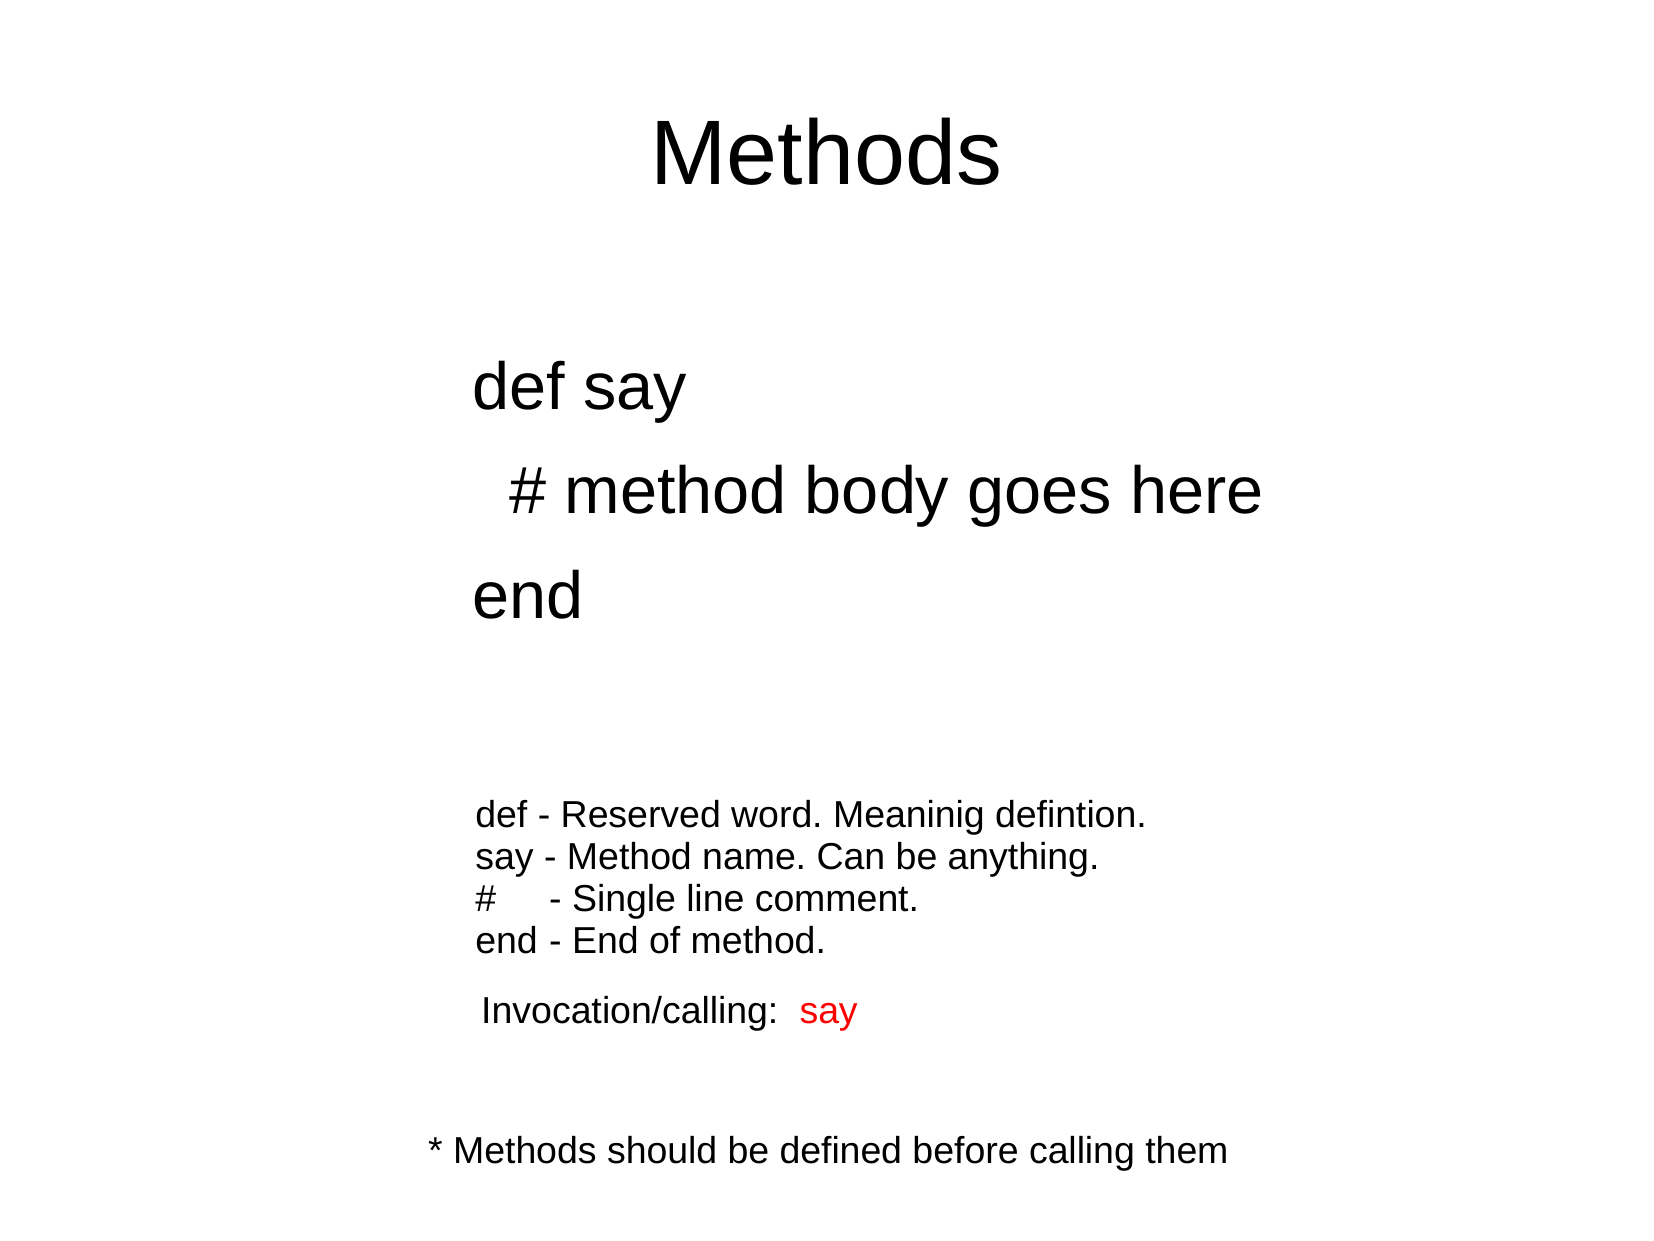

# Methods
def say
 # method body goes here
end
def - Reserved word. Meaninig defintion.
say - Method name. Can be anything.
# 	- Single line comment.
end	- End of method.
Invocation/calling: say
* Methods should be defined before calling them